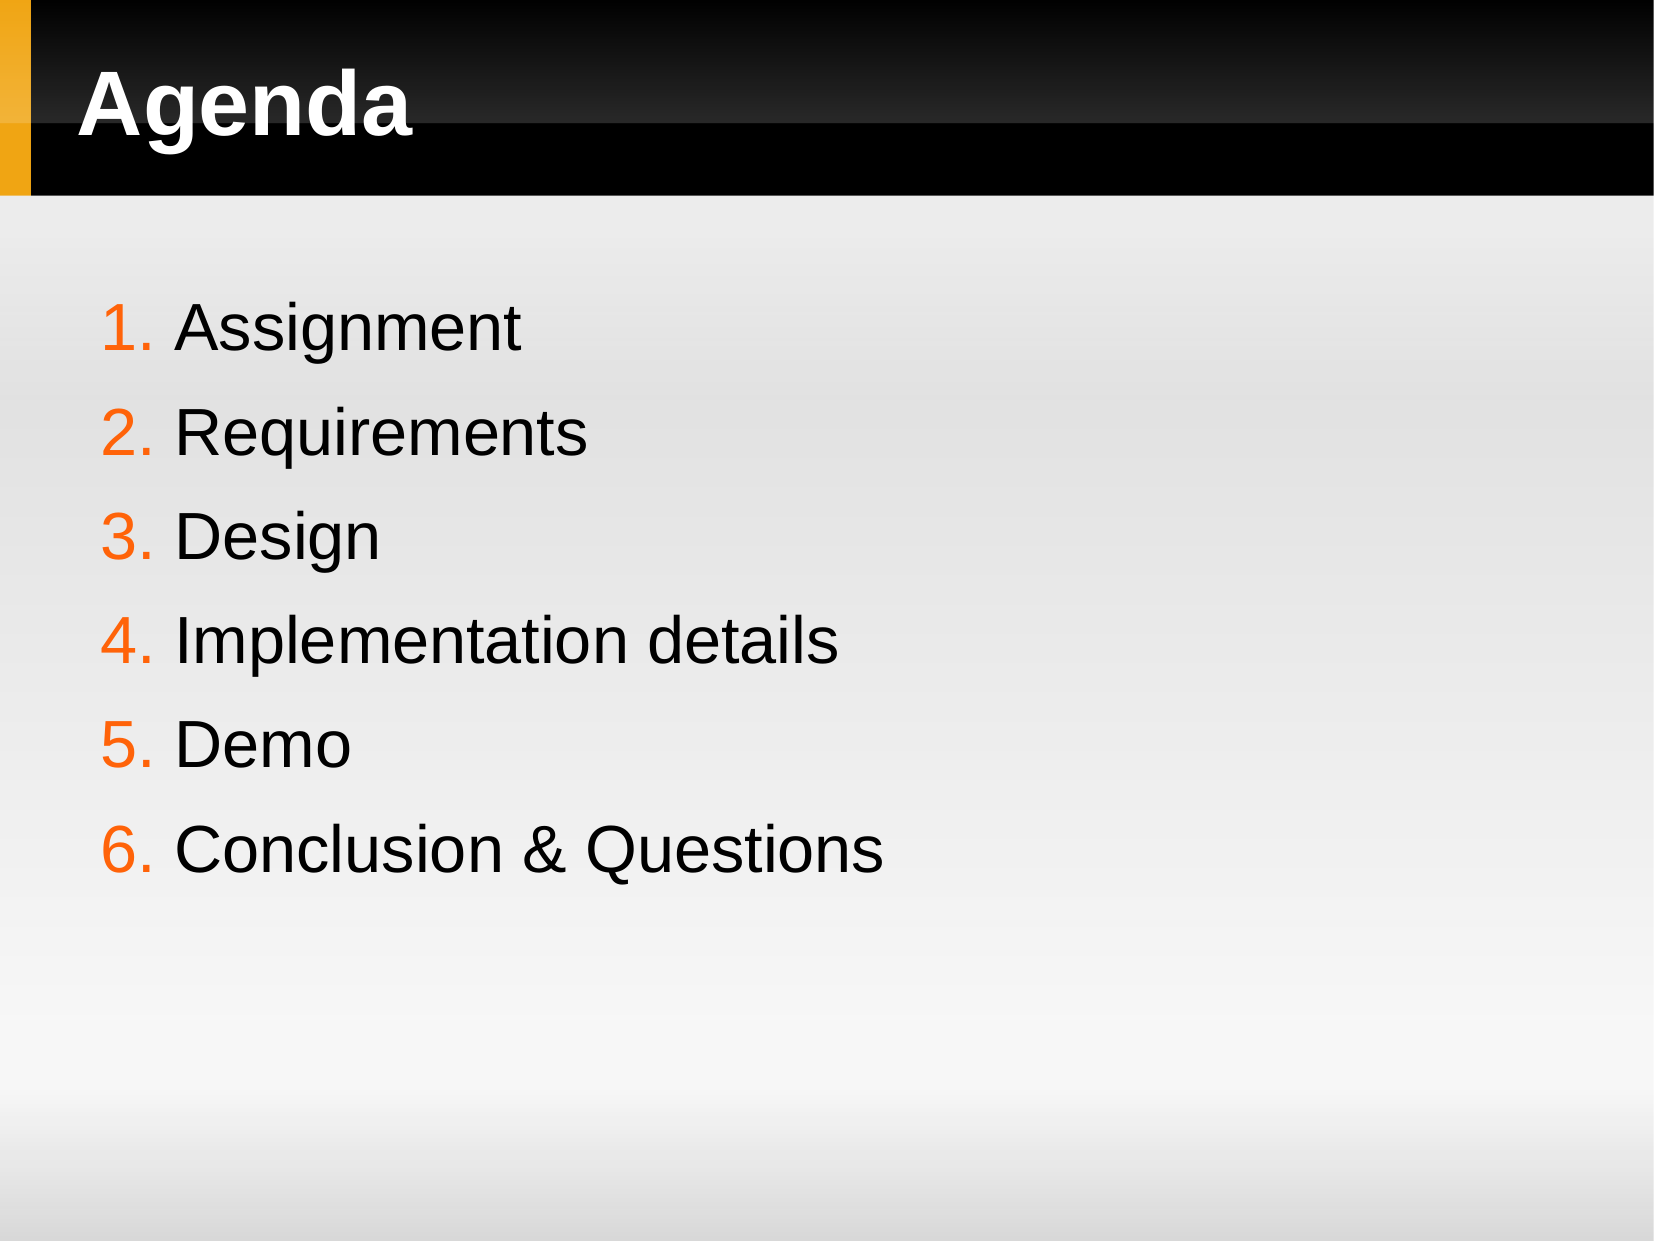

# Agenda
 Assignment
 Requirements
 Design
 Implementation details
 Demo
 Conclusion & Questions